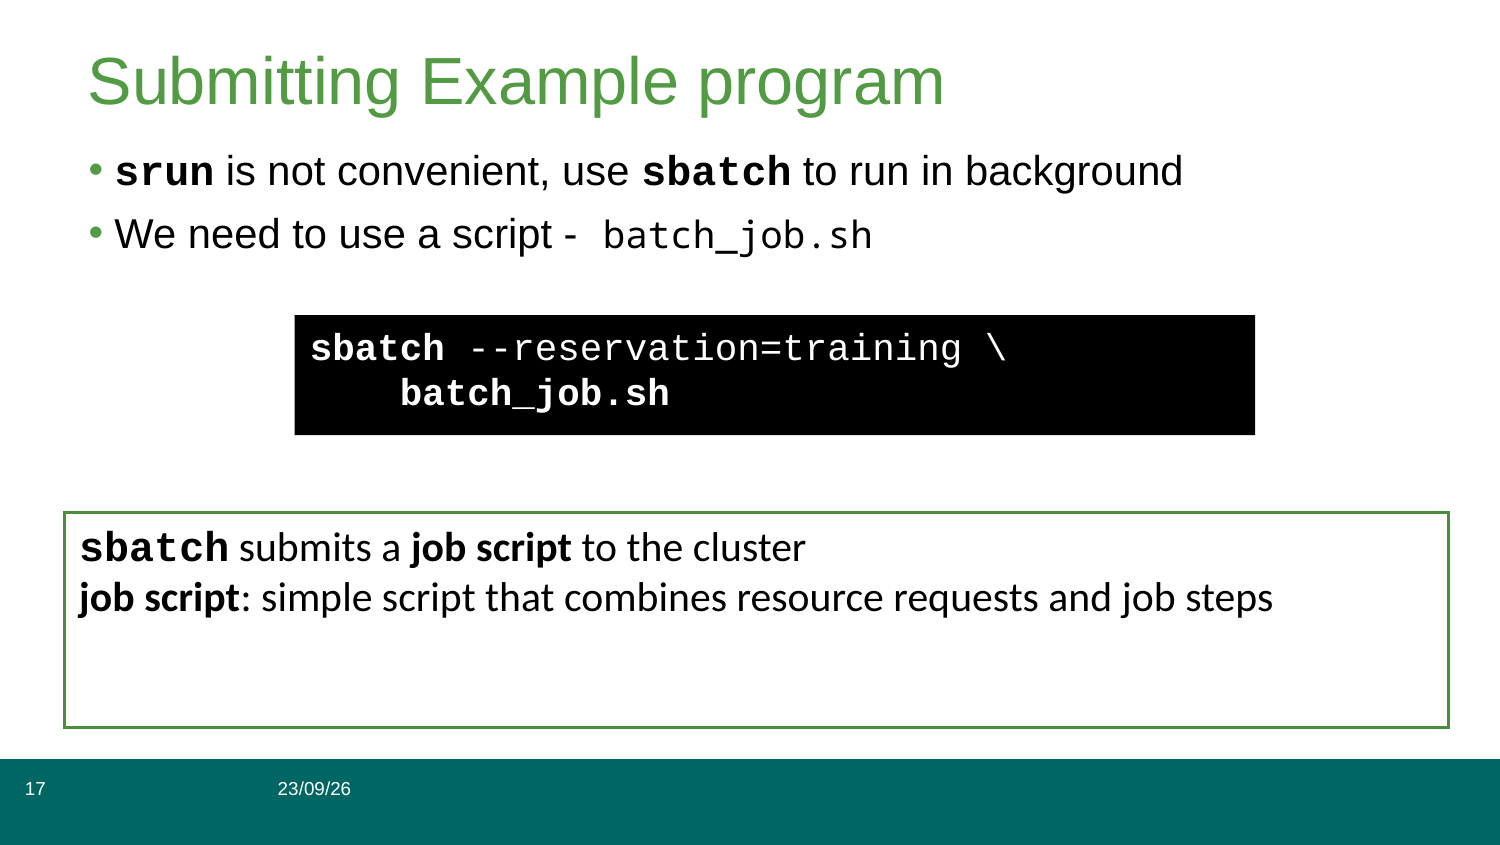

# Submitting Example program
 srun is not convenient, use sbatch to run in background
 We need to use a script - batch_job.sh
sbatch --reservation=training \
 batch_job.sh
sbatch submits a job script to the cluster
job script: simple script that combines resource requests and job steps